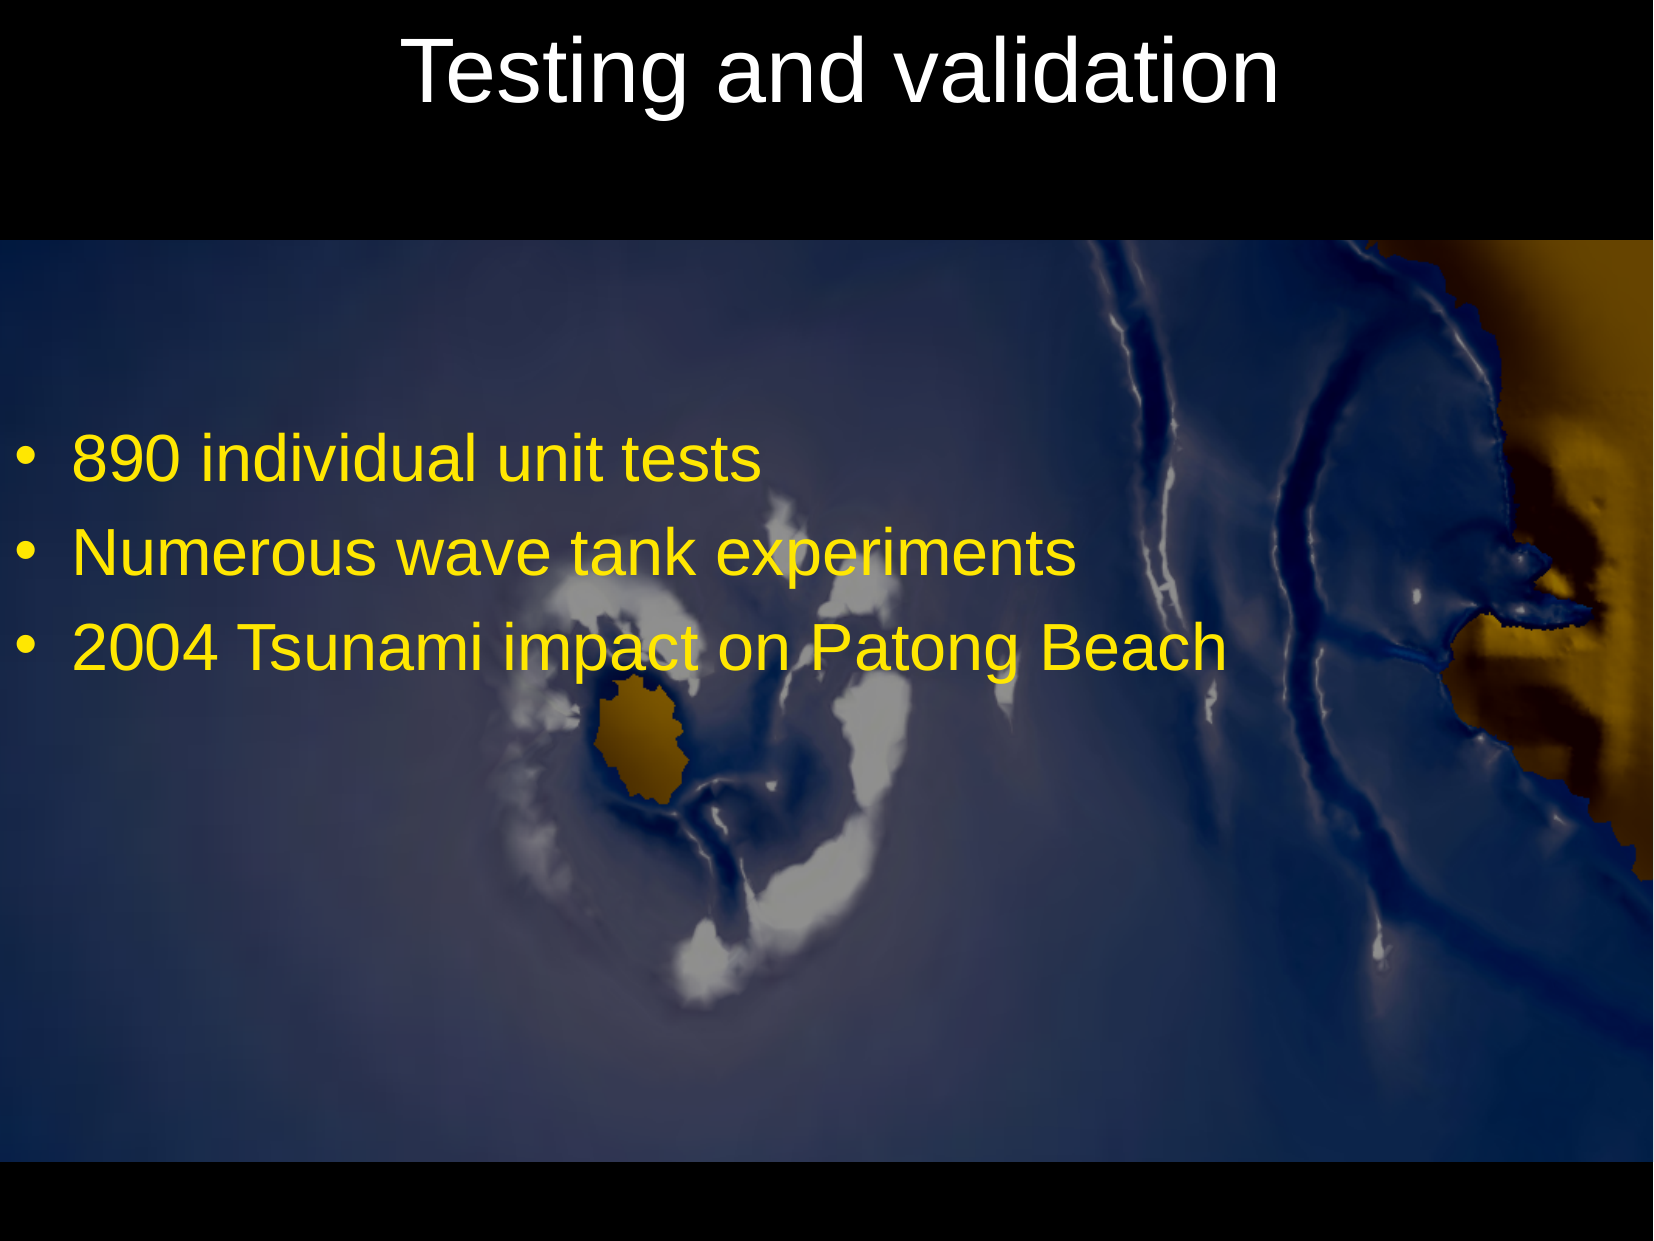

# Testing and validation
890 individual unit tests
Numerous wave tank experiments
2004 Tsunami impact on Patong Beach